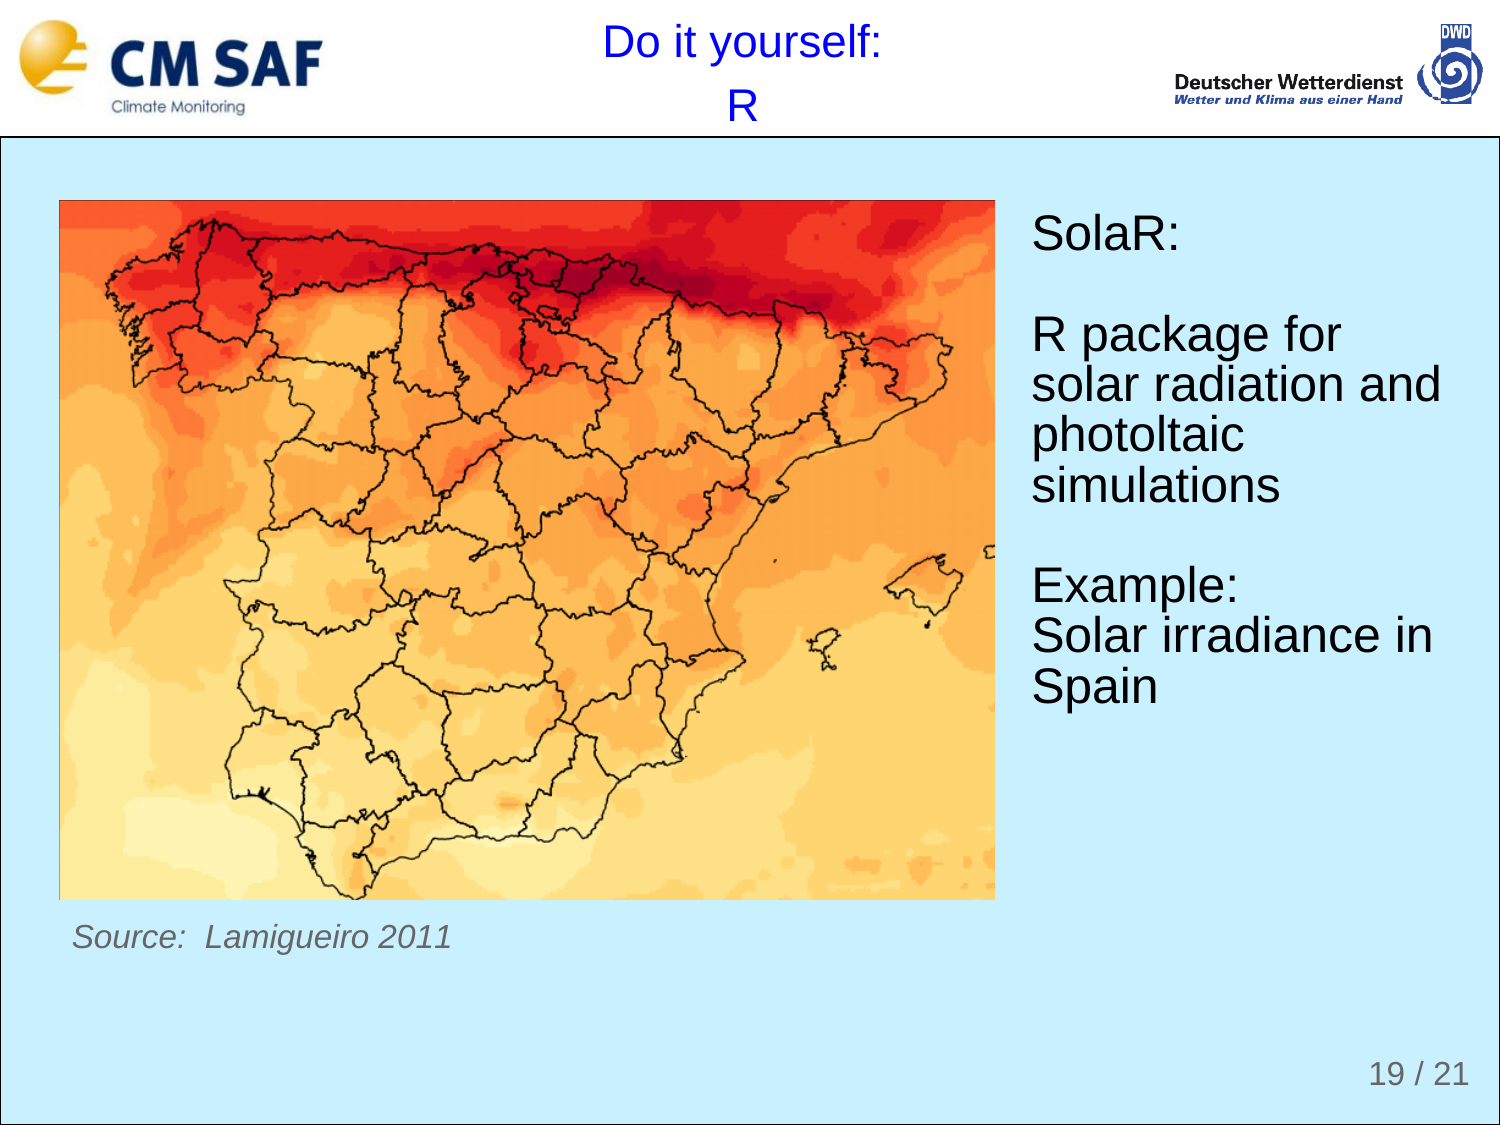

Do it yourself:
R
SolaR:
R package for
solar radiation and
photoltaic
simulations
Example:
Solar irradiance in
Spain
Source: Lamigueiro 2011